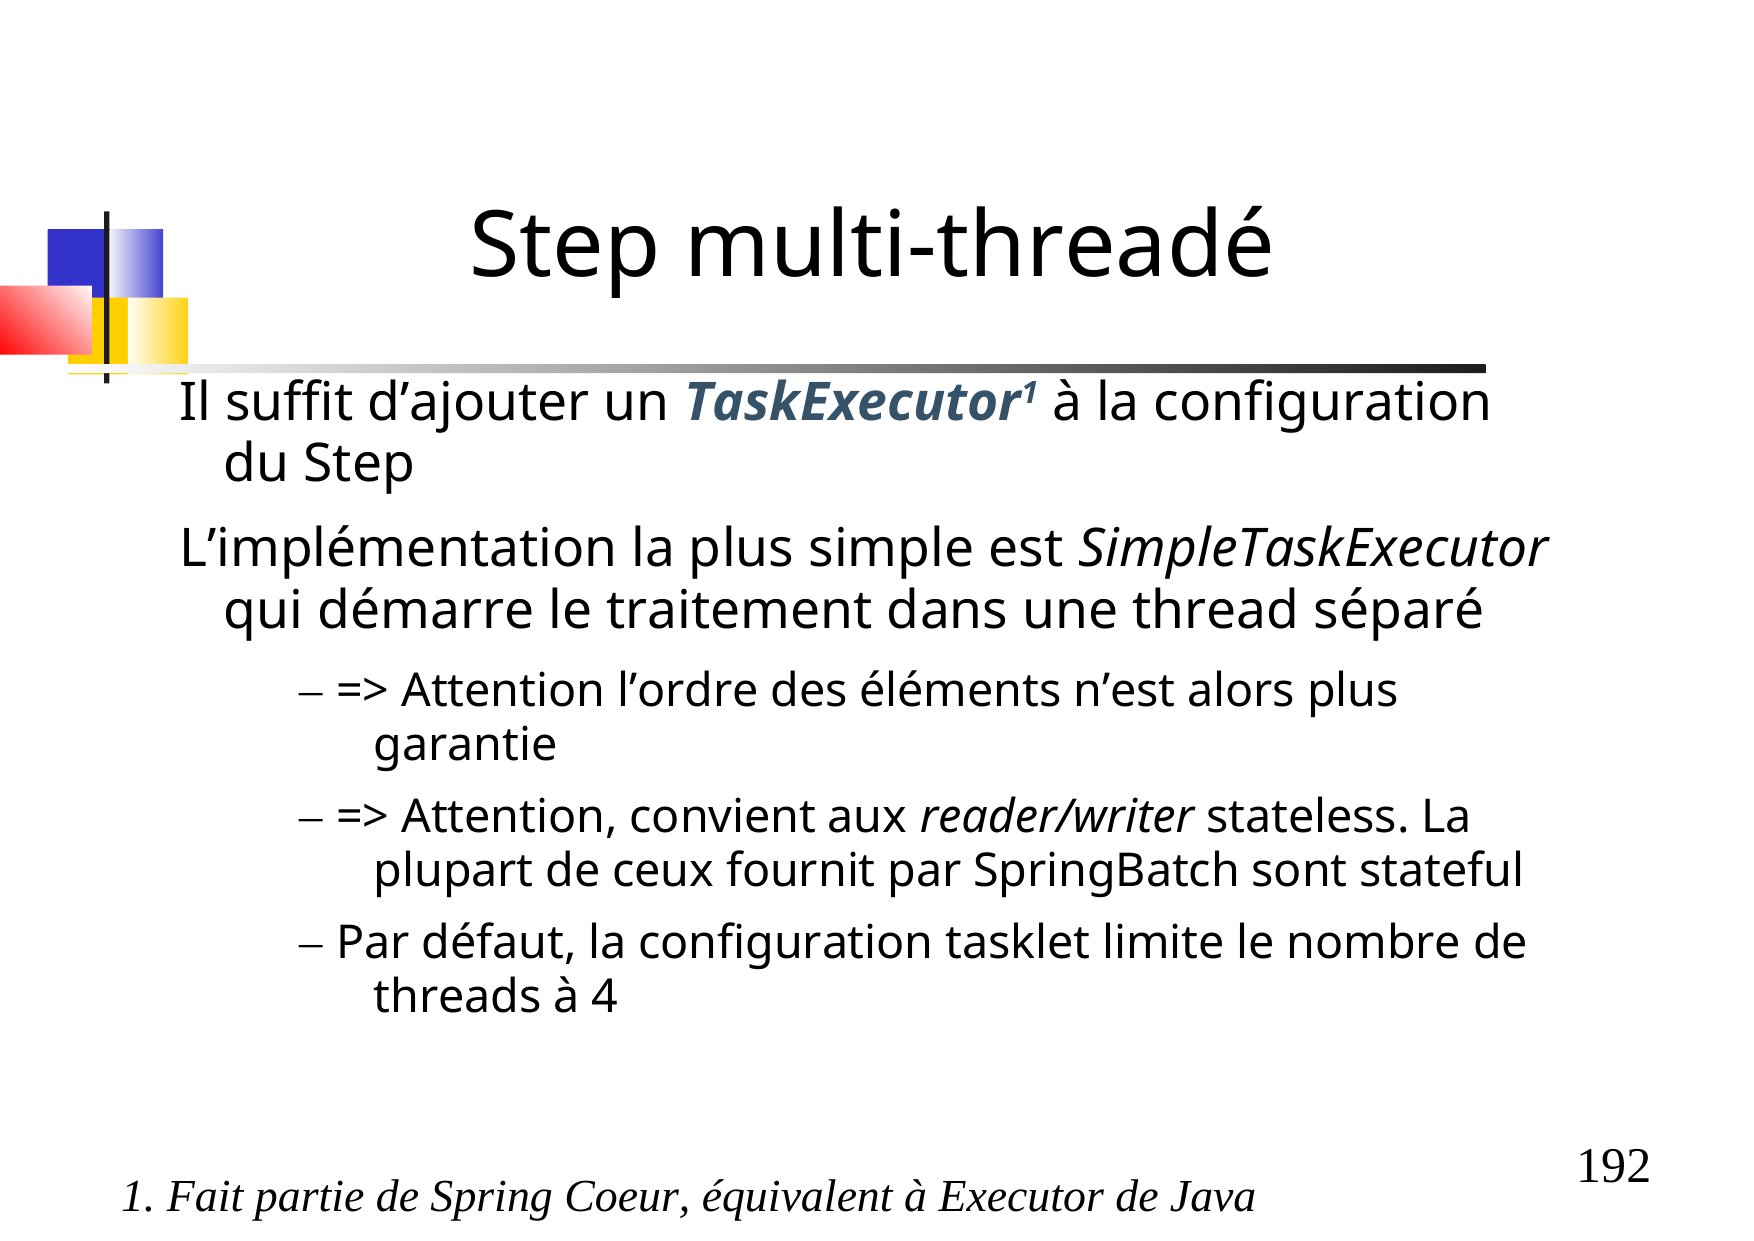

# Step multi-threadé
Il suffit d’ajouter un TaskExecutor1 à la configuration du Step
L’implémentation la plus simple est SimpleTaskExecutor qui démarre le traitement dans une thread séparé
=> Attention l’ordre des éléments n’est alors plus garantie
=> Attention, convient aux reader/writer stateless. La plupart de ceux fournit par SpringBatch sont stateful
Par défaut, la configuration tasklet limite le nombre de threads à 4
1. Fait partie de Spring Coeur, équivalent à Executor de Java